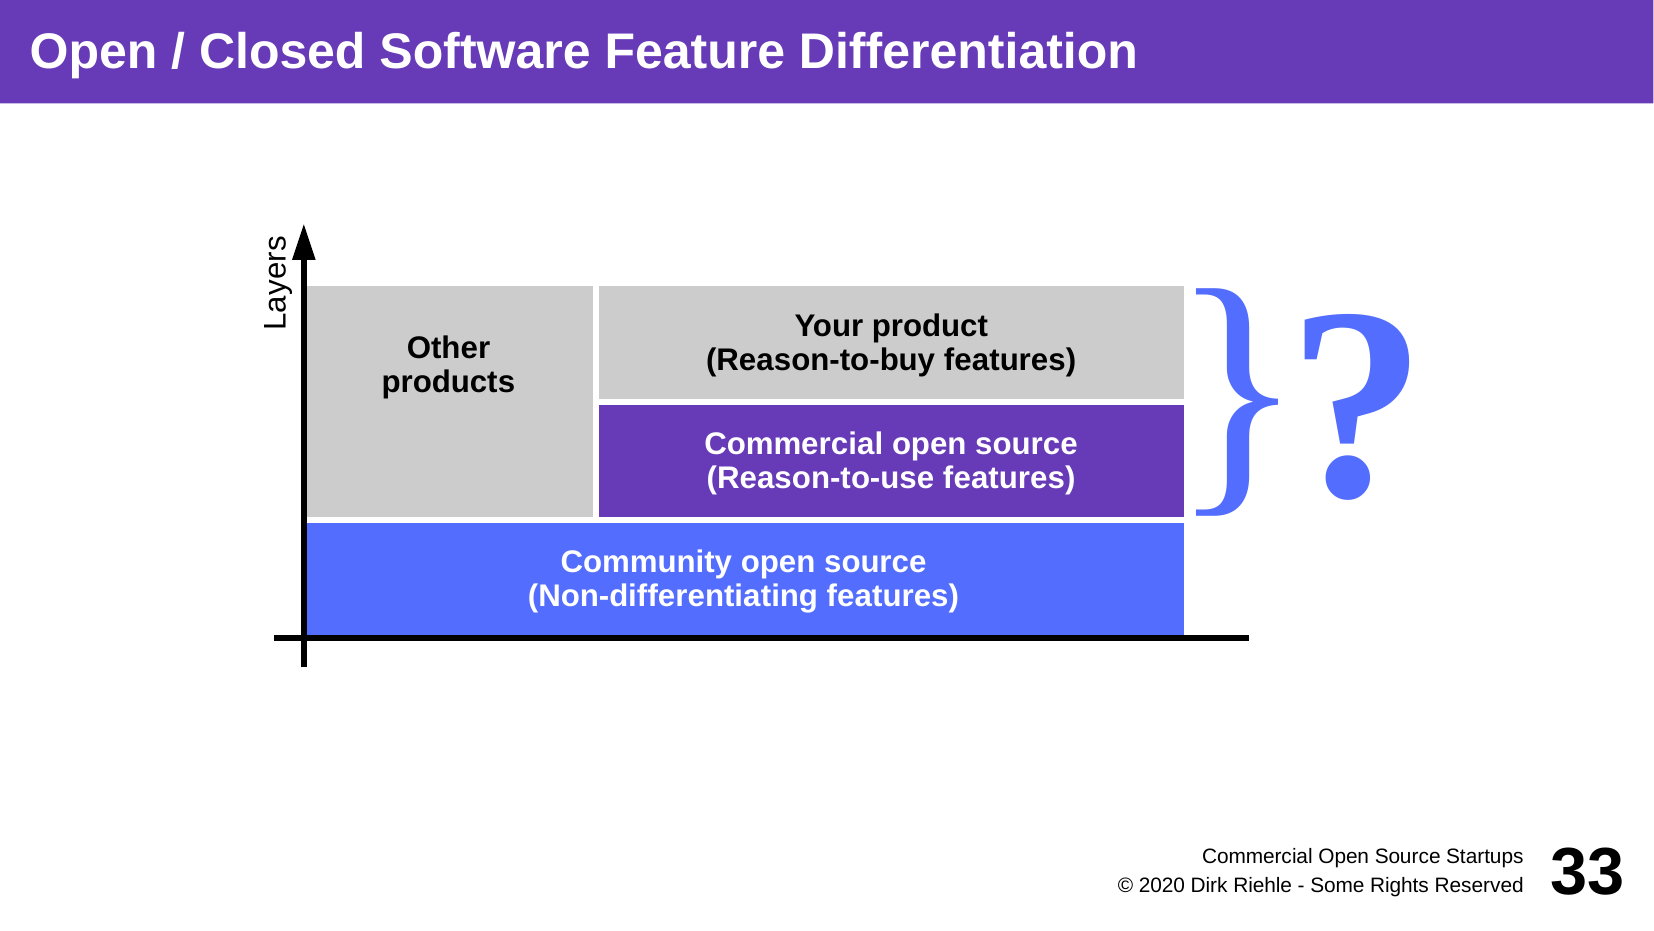

# Open / Closed Software Feature Differentiation
}
?
Other
products
Your product
(Reason-to-buy features)
Commercial open source
(Reason-to-use features)
Layers
Community open source
(Non-differentiating features)
Commercial Open Source Startups
33
© 2020 Dirk Riehle - Some Rights Reserved